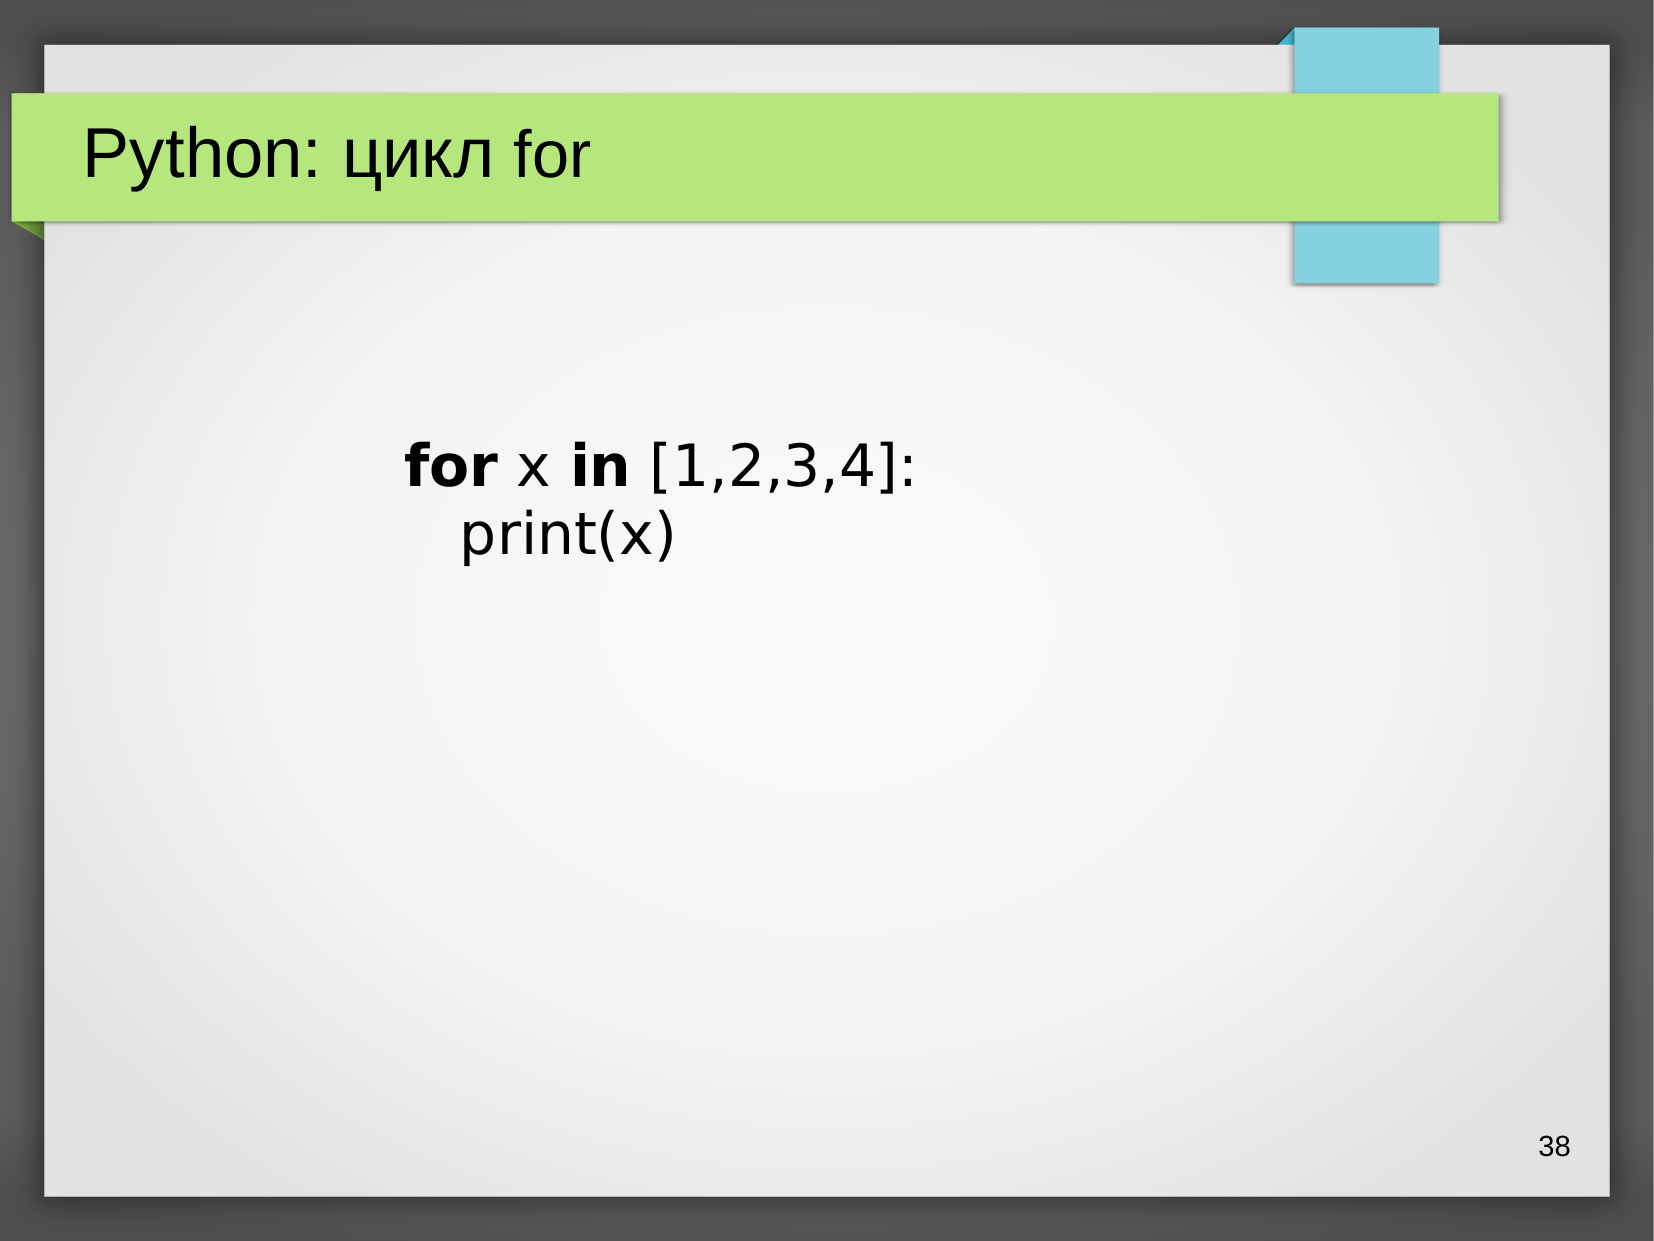

# Python: цикл for
for x in [1,2,3,4]:
 print(x)
38